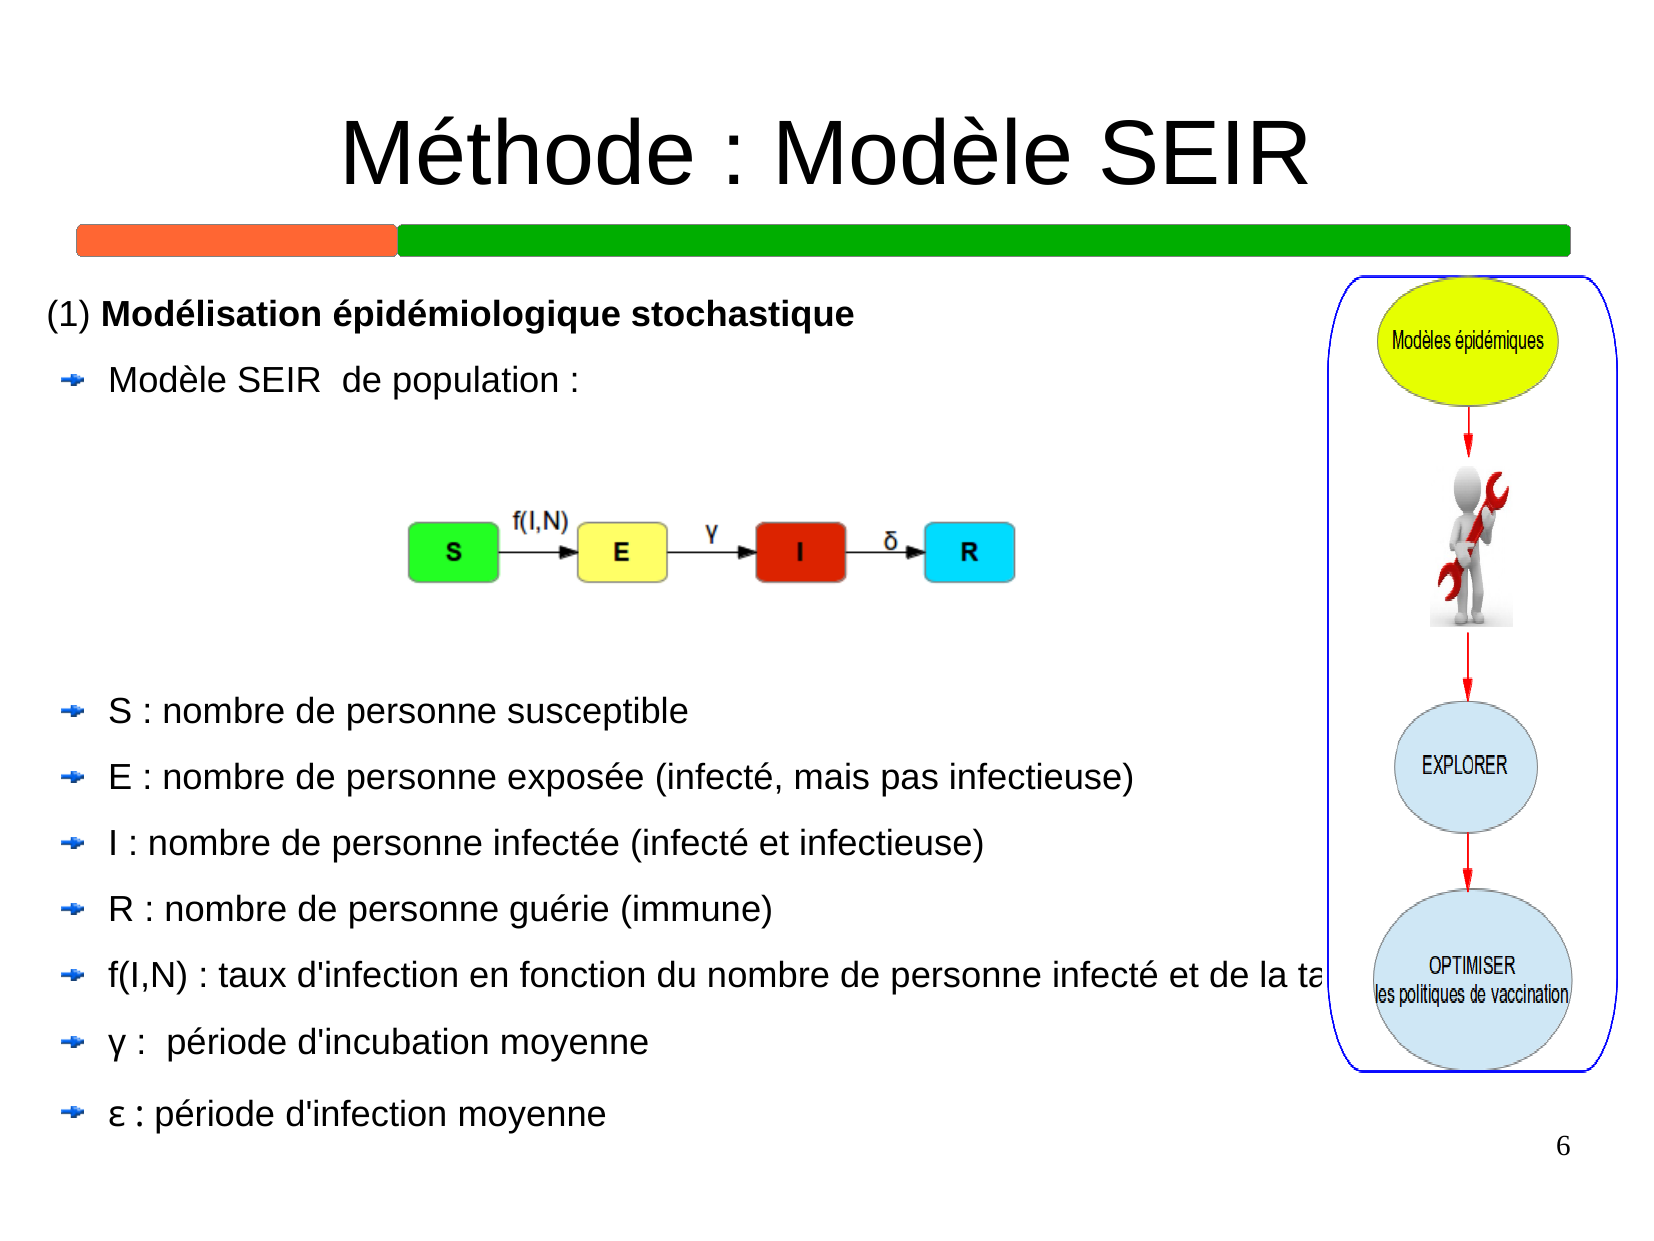

# Méthode : Modèle SEIR
(1) Modélisation épidémiologique stochastique
Modèle SEIR de population :
S : nombre de personne susceptible
E : nombre de personne exposée (infecté, mais pas infectieuse)
I : nombre de personne infectée (infecté et infectieuse)
R : nombre de personne guérie (immune)
f(I,N) : taux d'infection en fonction du nombre de personne infecté et de la taille de pop
γ : période d'incubation moyenne
ε : période d'infection moyenne
6